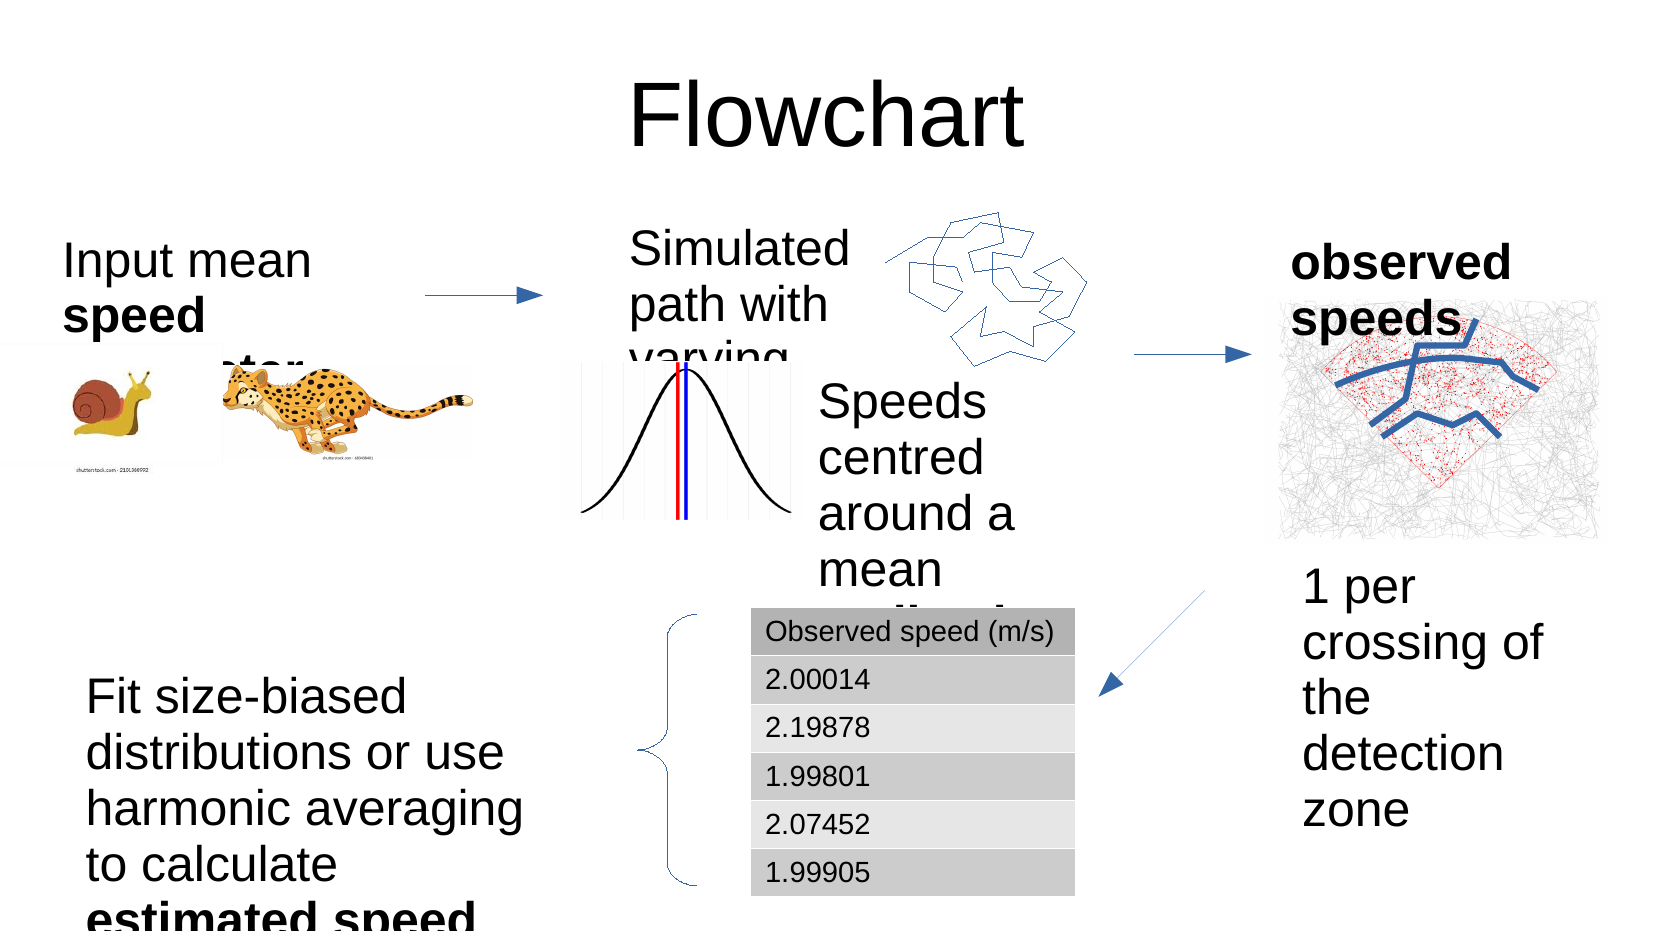

# Flowchart
Simulated path with varying speeds
Input mean speed parameter
observed speeds
Speeds centred around a mean realised speed
1 per crossing of the detection zone
| Observed speed (m/s) |
| --- |
| 2.00014 |
| 2.19878 |
| 1.99801 |
| 2.07452 |
| 1.99905 |
Fit size-biased distributions or use harmonic averaging to calculate estimated speed